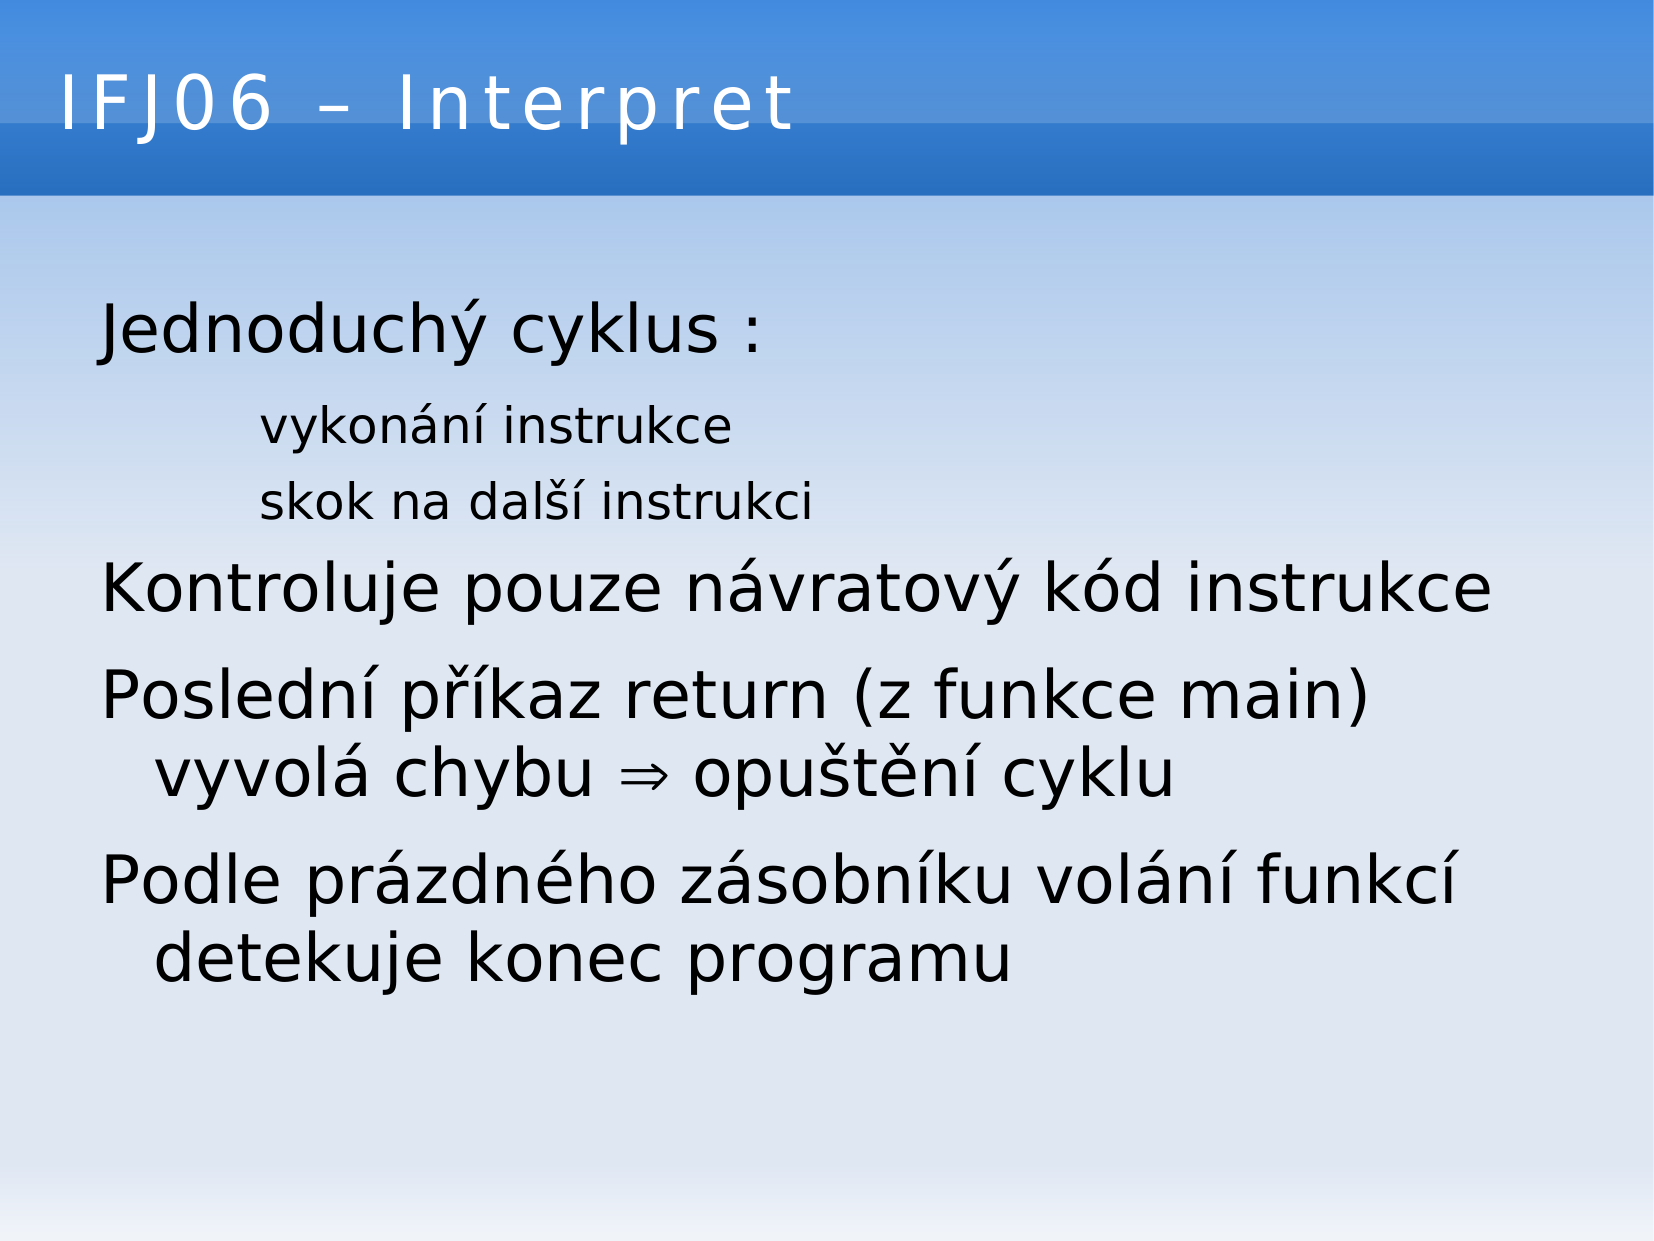

# IFJ06 – Interpret
Jednoduchý cyklus :
vykonání instrukce
skok na další instrukci
Kontroluje pouze návratový kód instrukce
Poslední příkaz return (z funkce main) vyvolá chybu ⇒ opuštění cyklu
Podle prázdného zásobníku volání funkcí detekuje konec programu